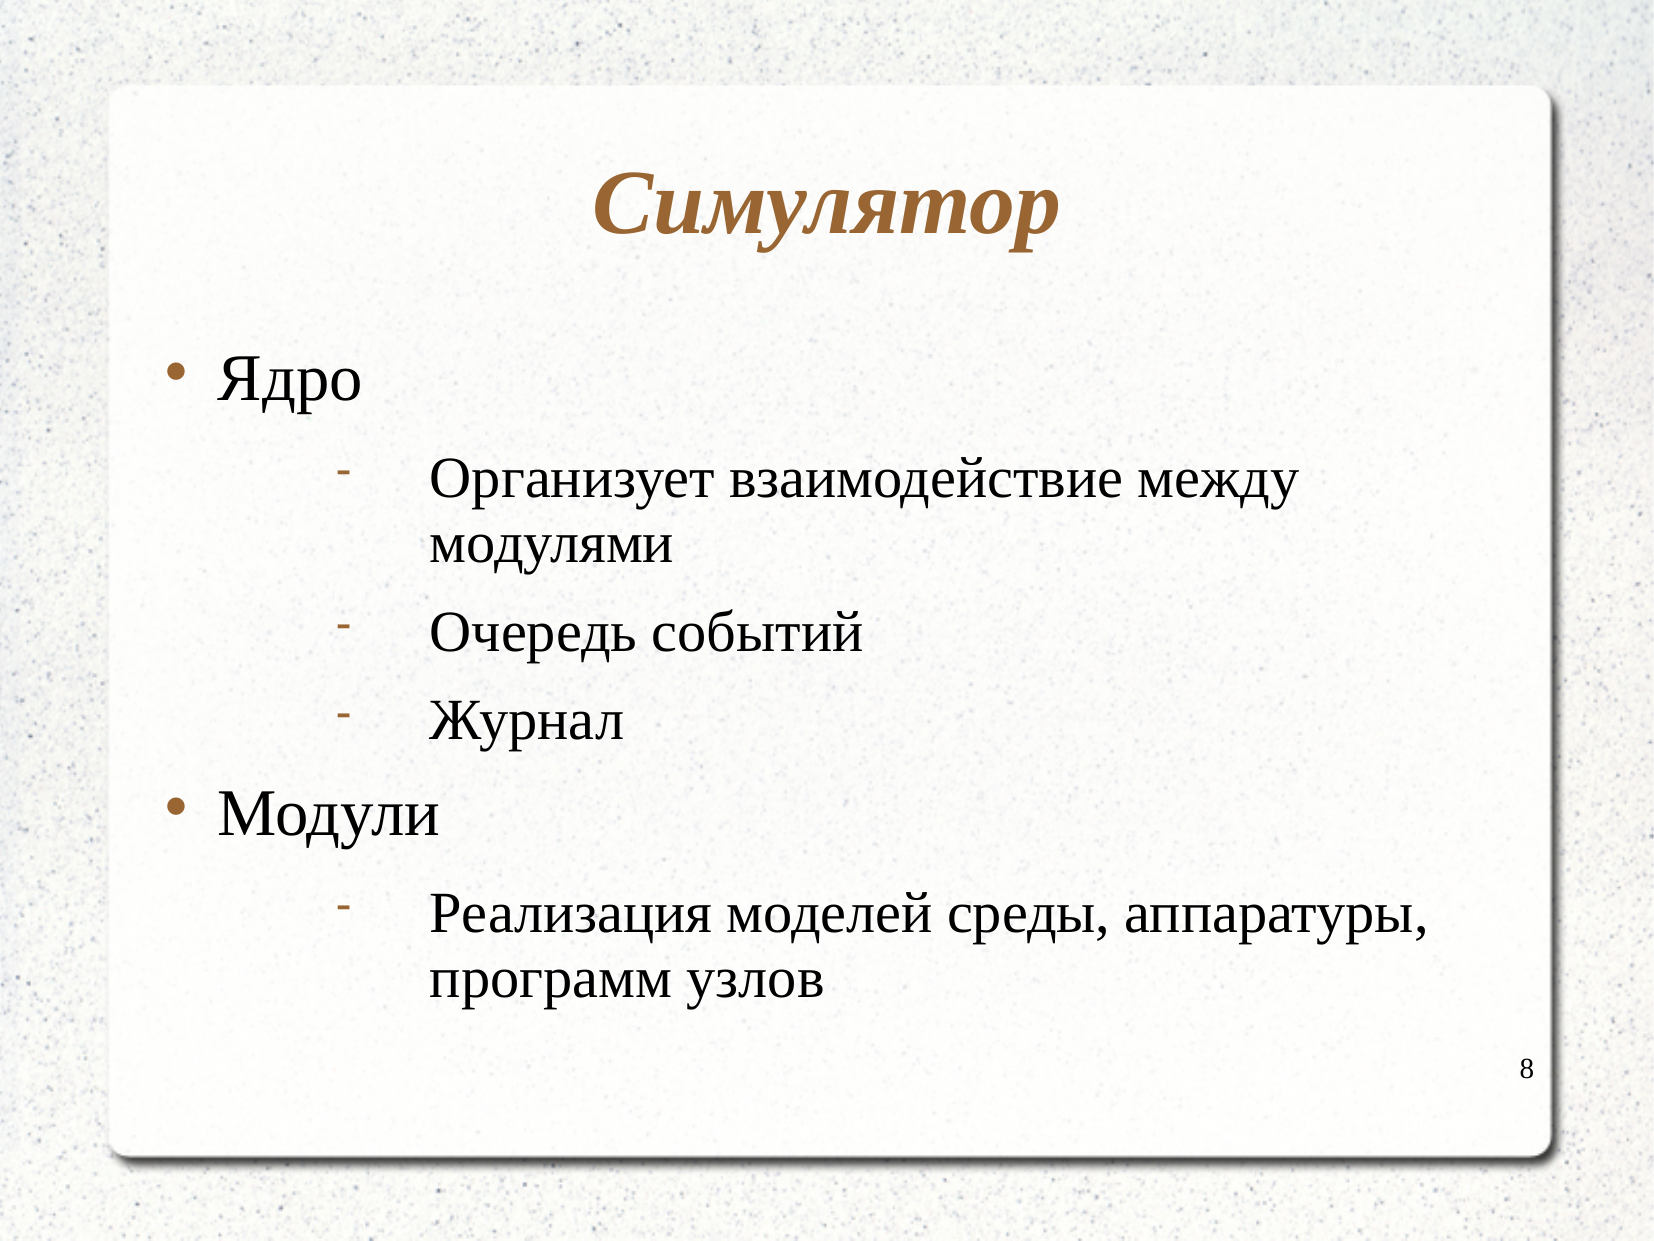

# Симулятор
Ядро
Организует взаимодействие между модулями
Очередь событий
Журнал
Модули
Реализация моделей среды, аппаратуры, программ узлов
8